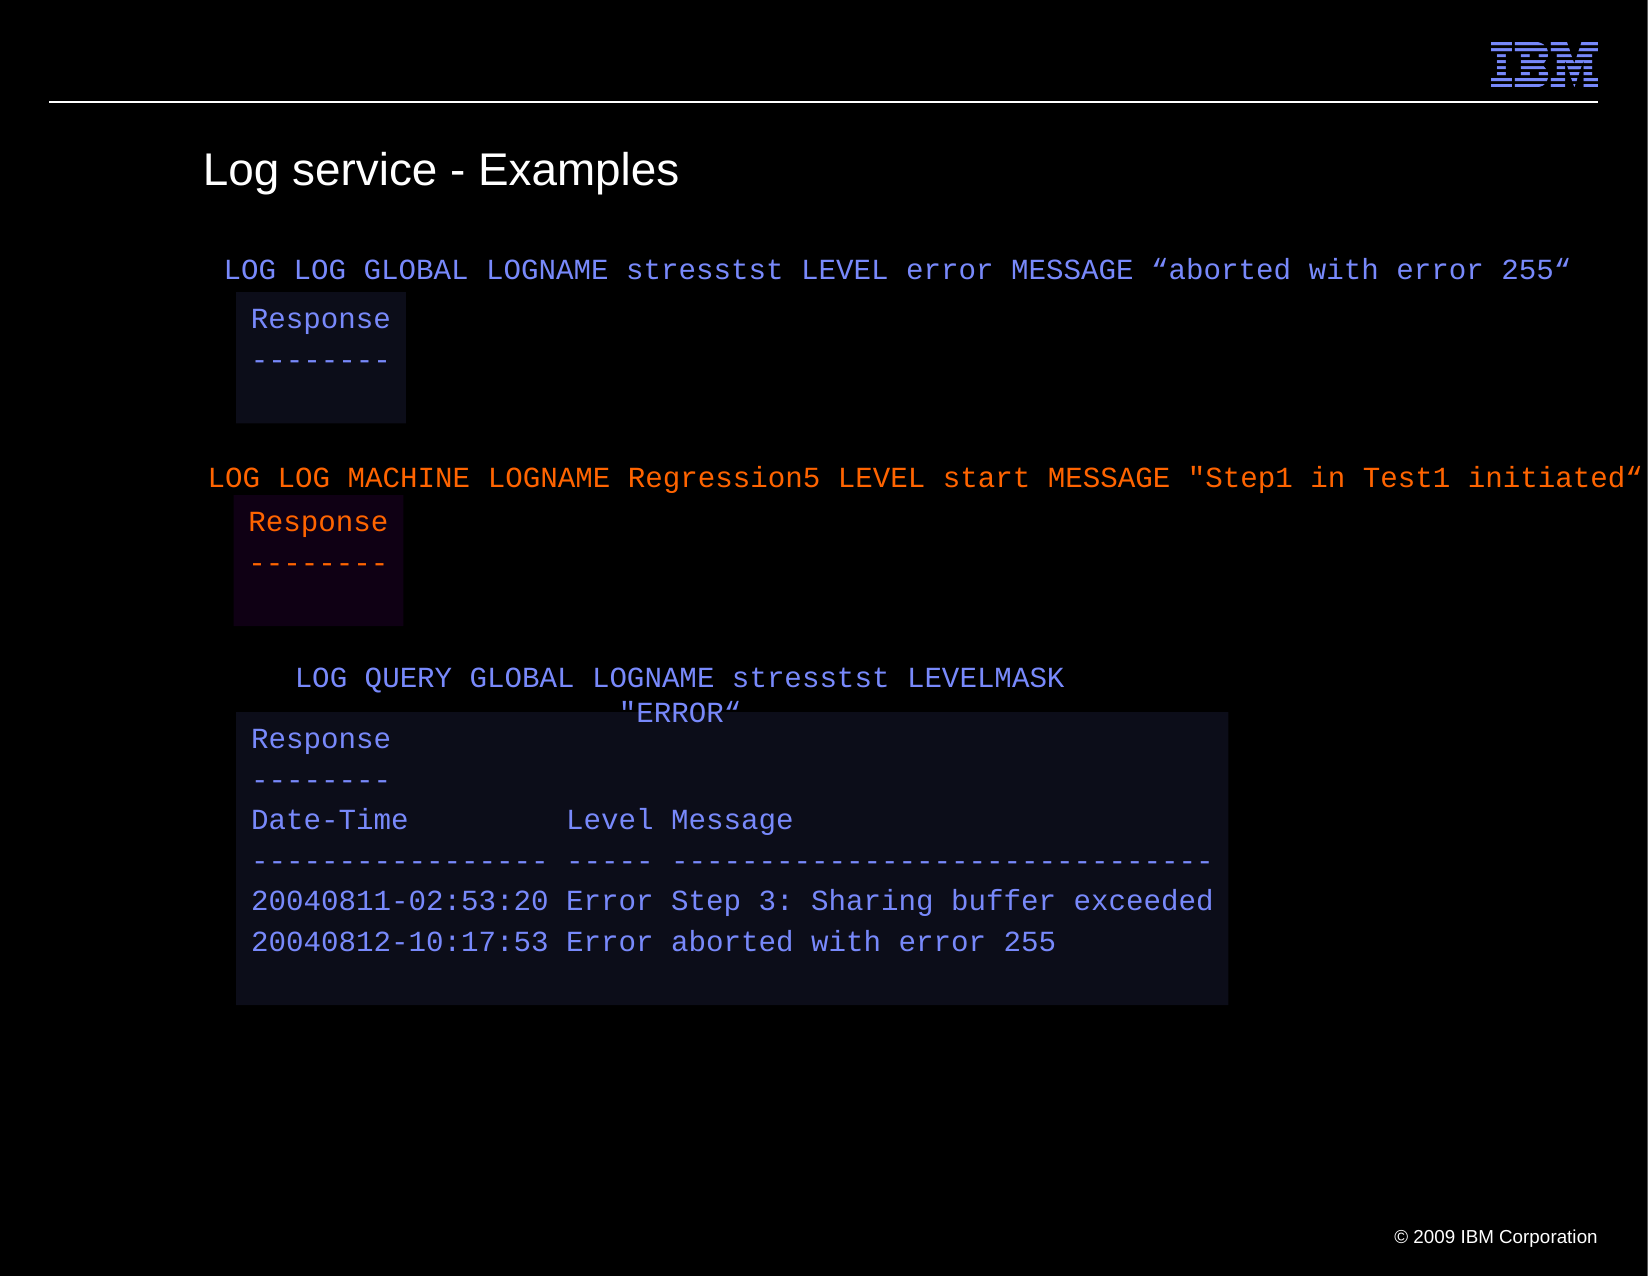

# Log service - Examples
LOG LOG GLOBAL LOGNAME stresstst LEVEL error MESSAGE “aborted with error 255“
Response
--------
LOG LOG MACHINE LOGNAME Regression5 LEVEL start MESSAGE "Step1 in Test1 initiated“
Response
--------
LOG QUERY GLOBAL LOGNAME stresstst LEVELMASK "ERROR“
Response
--------
Date-Time Level Message
----------------- ----- -------------------------------
20040811-02:53:20 Error Step 3: Sharing buffer exceeded
20040812-10:17:53 Error aborted with error 255